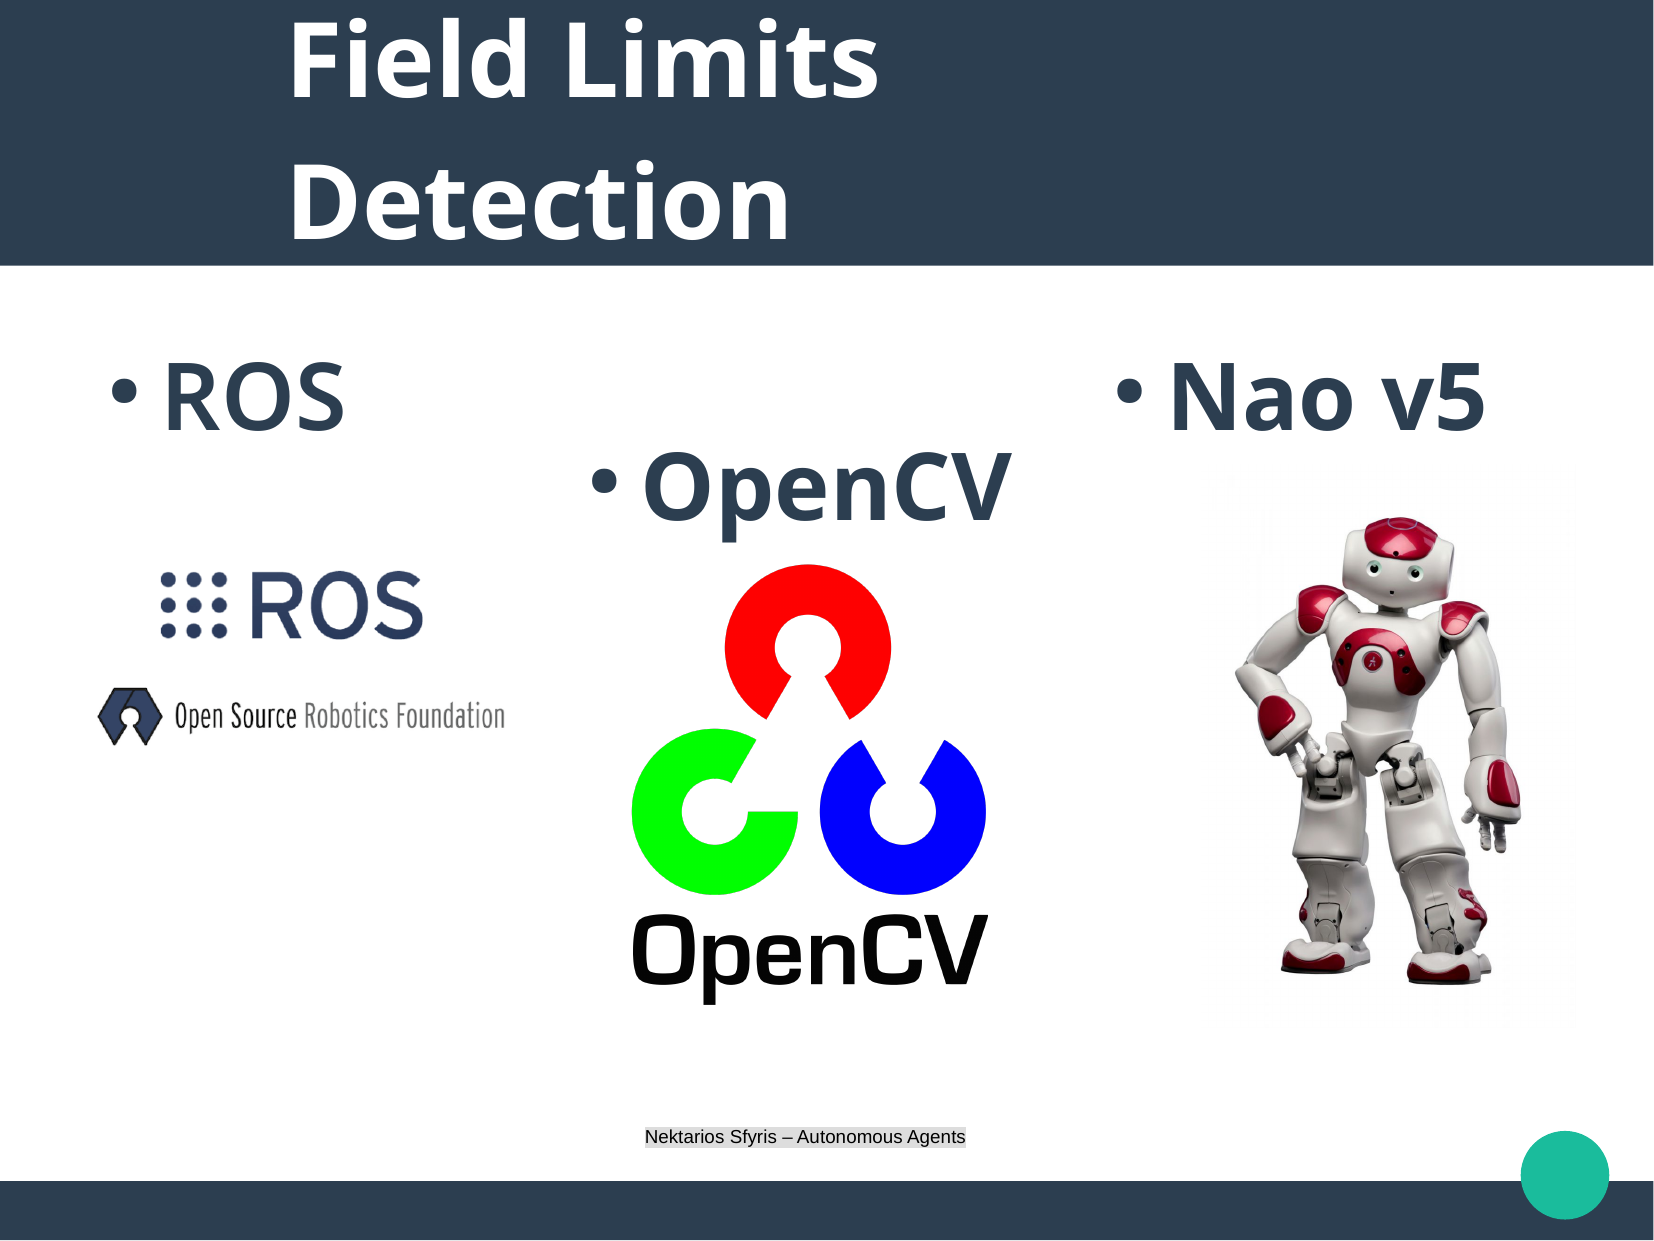

# Field Limits Detection
ROS
Nao v5
OpenCV
Nektarios Sfyris – Autonomous Agents